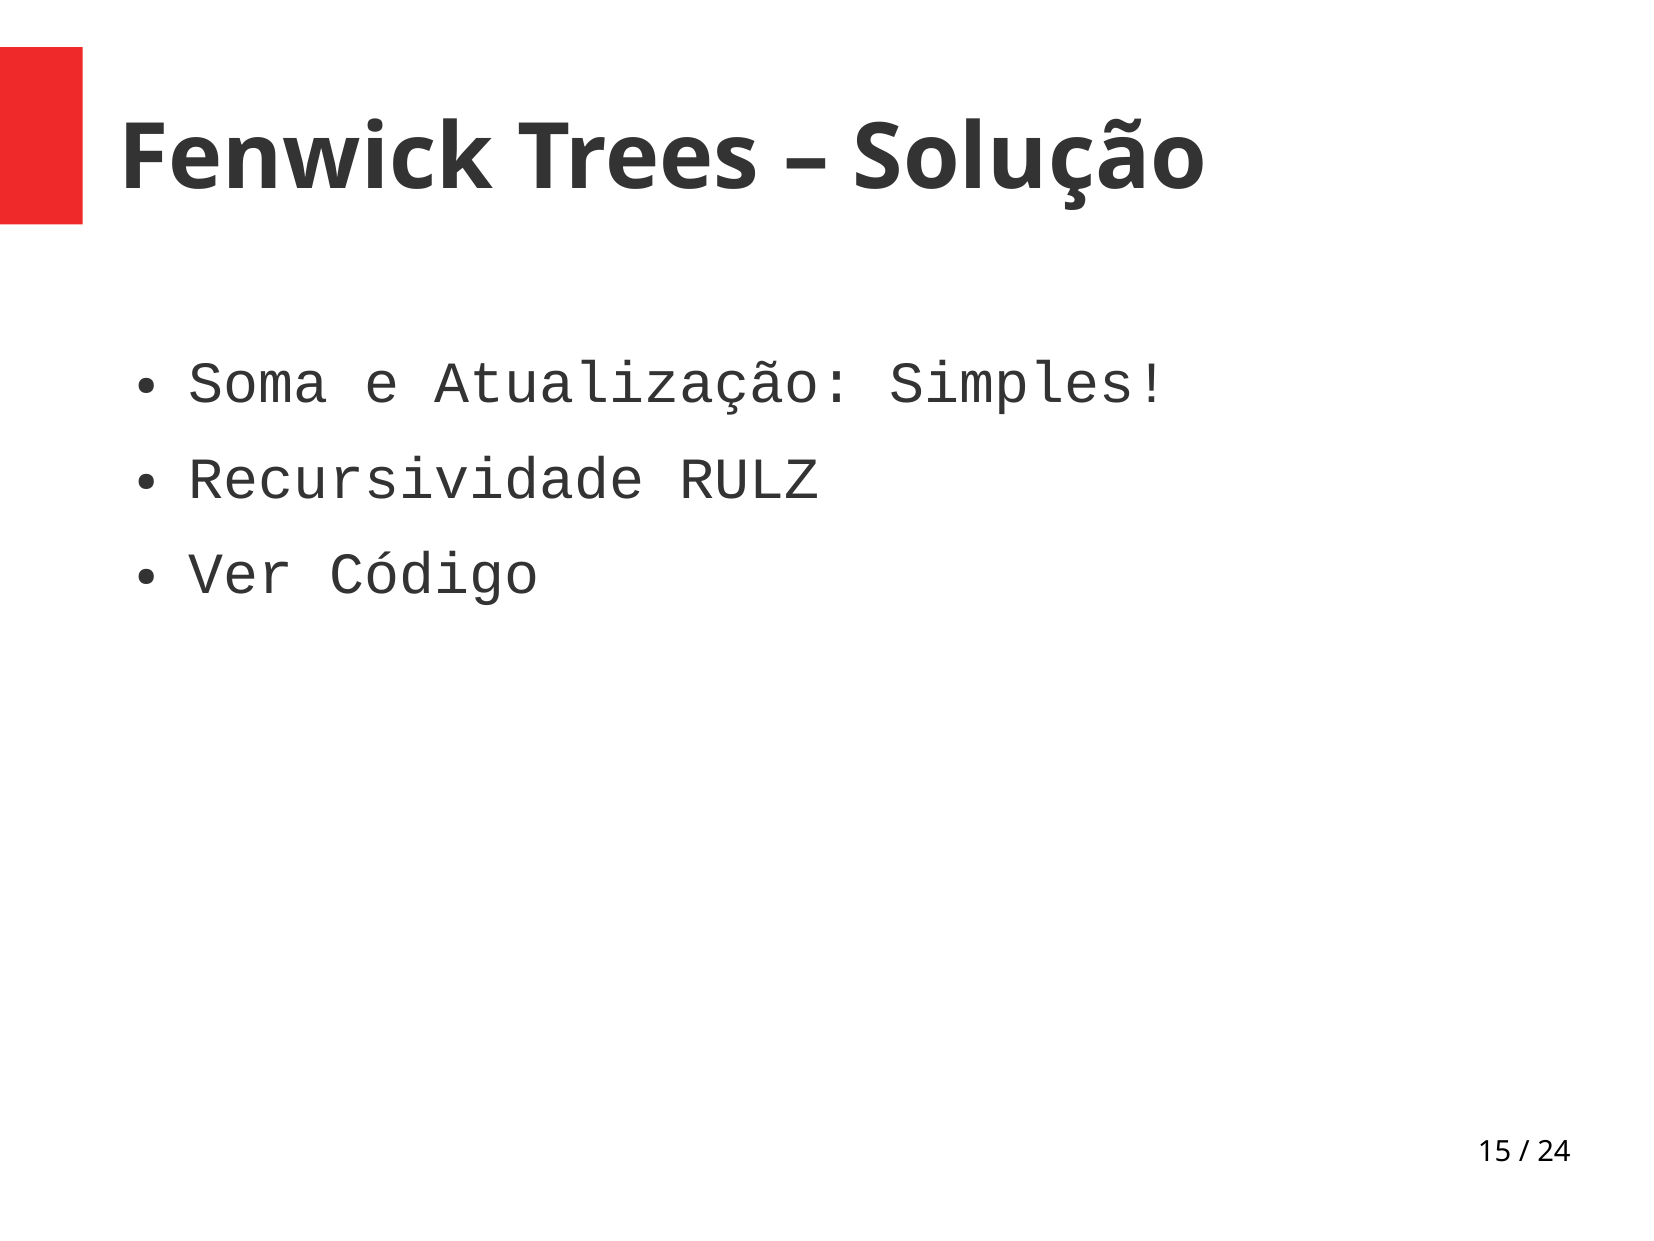

# Fenwick Trees – Solução
Soma e Atualização: Simples!
Recursividade RULZ
Ver Código
15